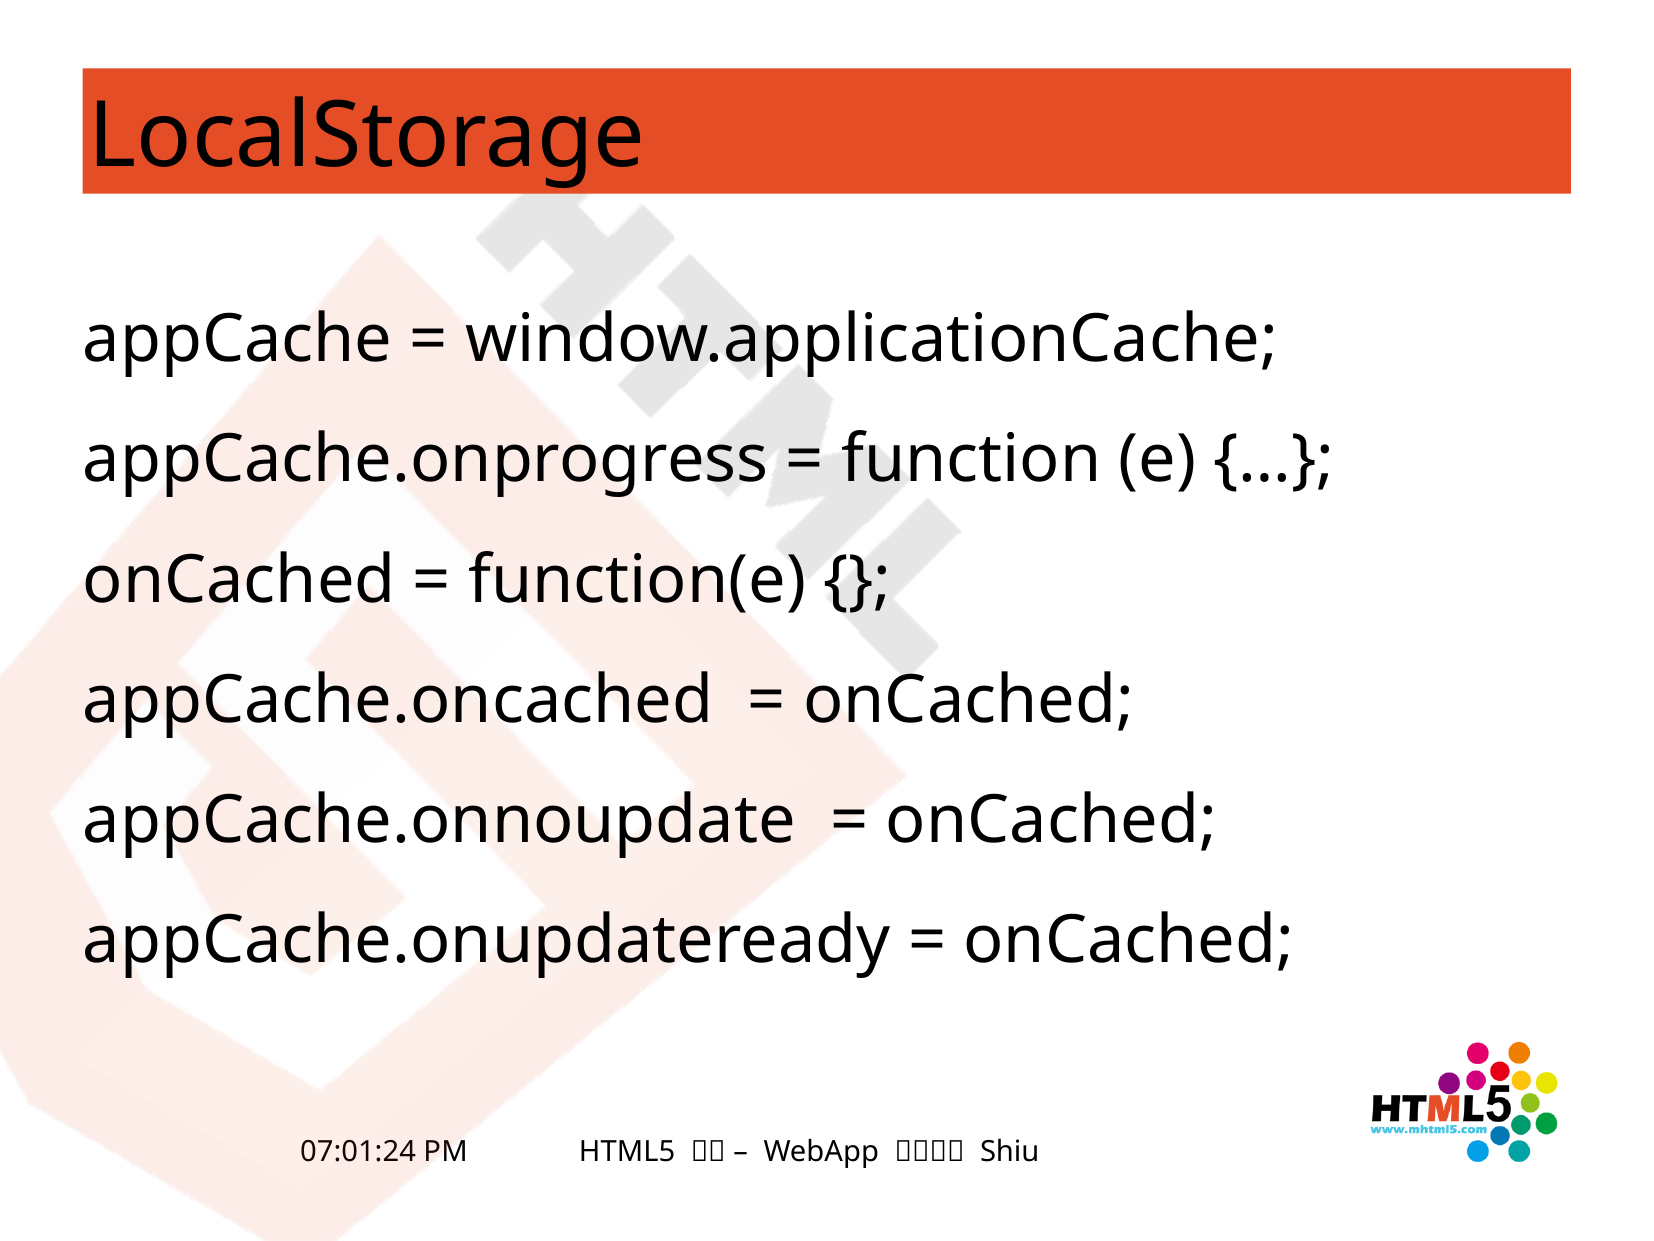

# LocalStorage
appCache = window.applicationCache;
appCache.onprogress = function (e) {…};
onCached = function(e) {};
appCache.oncached = onCached;
appCache.onnoupdate = onCached;
appCache.onupdateready = onCached;